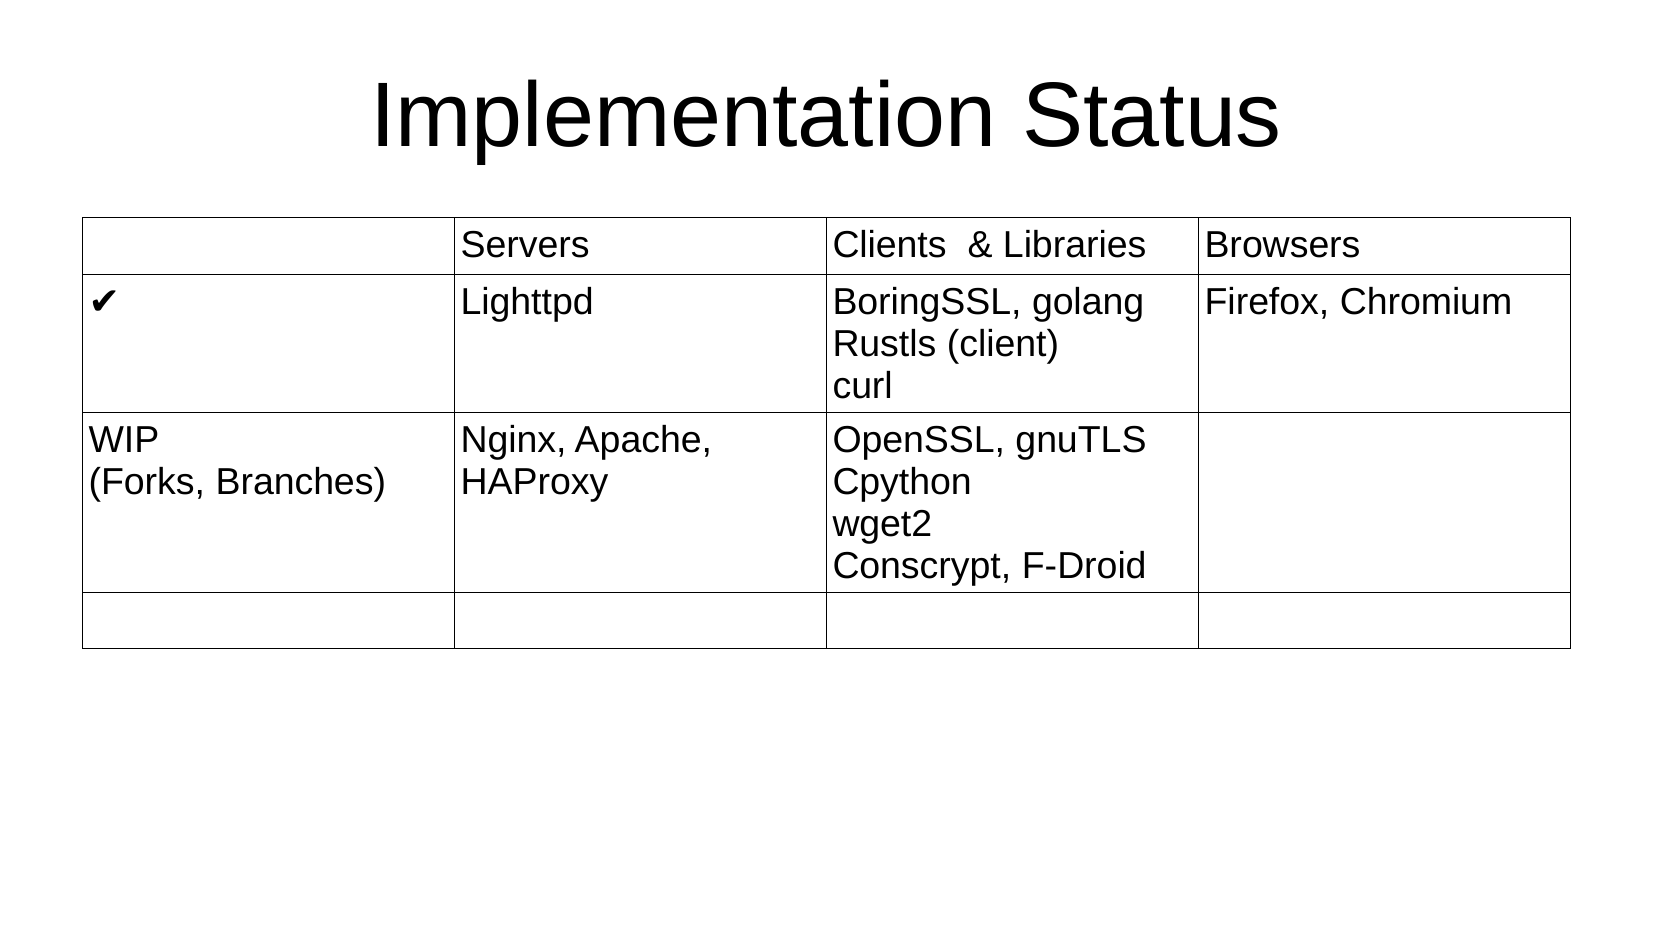

# Implementation Status
| | Servers | Clients & Libraries | Browsers |
| --- | --- | --- | --- |
| ✔️ | Lighttpd | BoringSSL, golang Rustls (client) curl | Firefox, Chromium |
| WIP (Forks, Branches) | Nginx, Apache, HAProxy | OpenSSL, gnuTLS Cpython wget2 Conscrypt, F-Droid | |
| | | | |